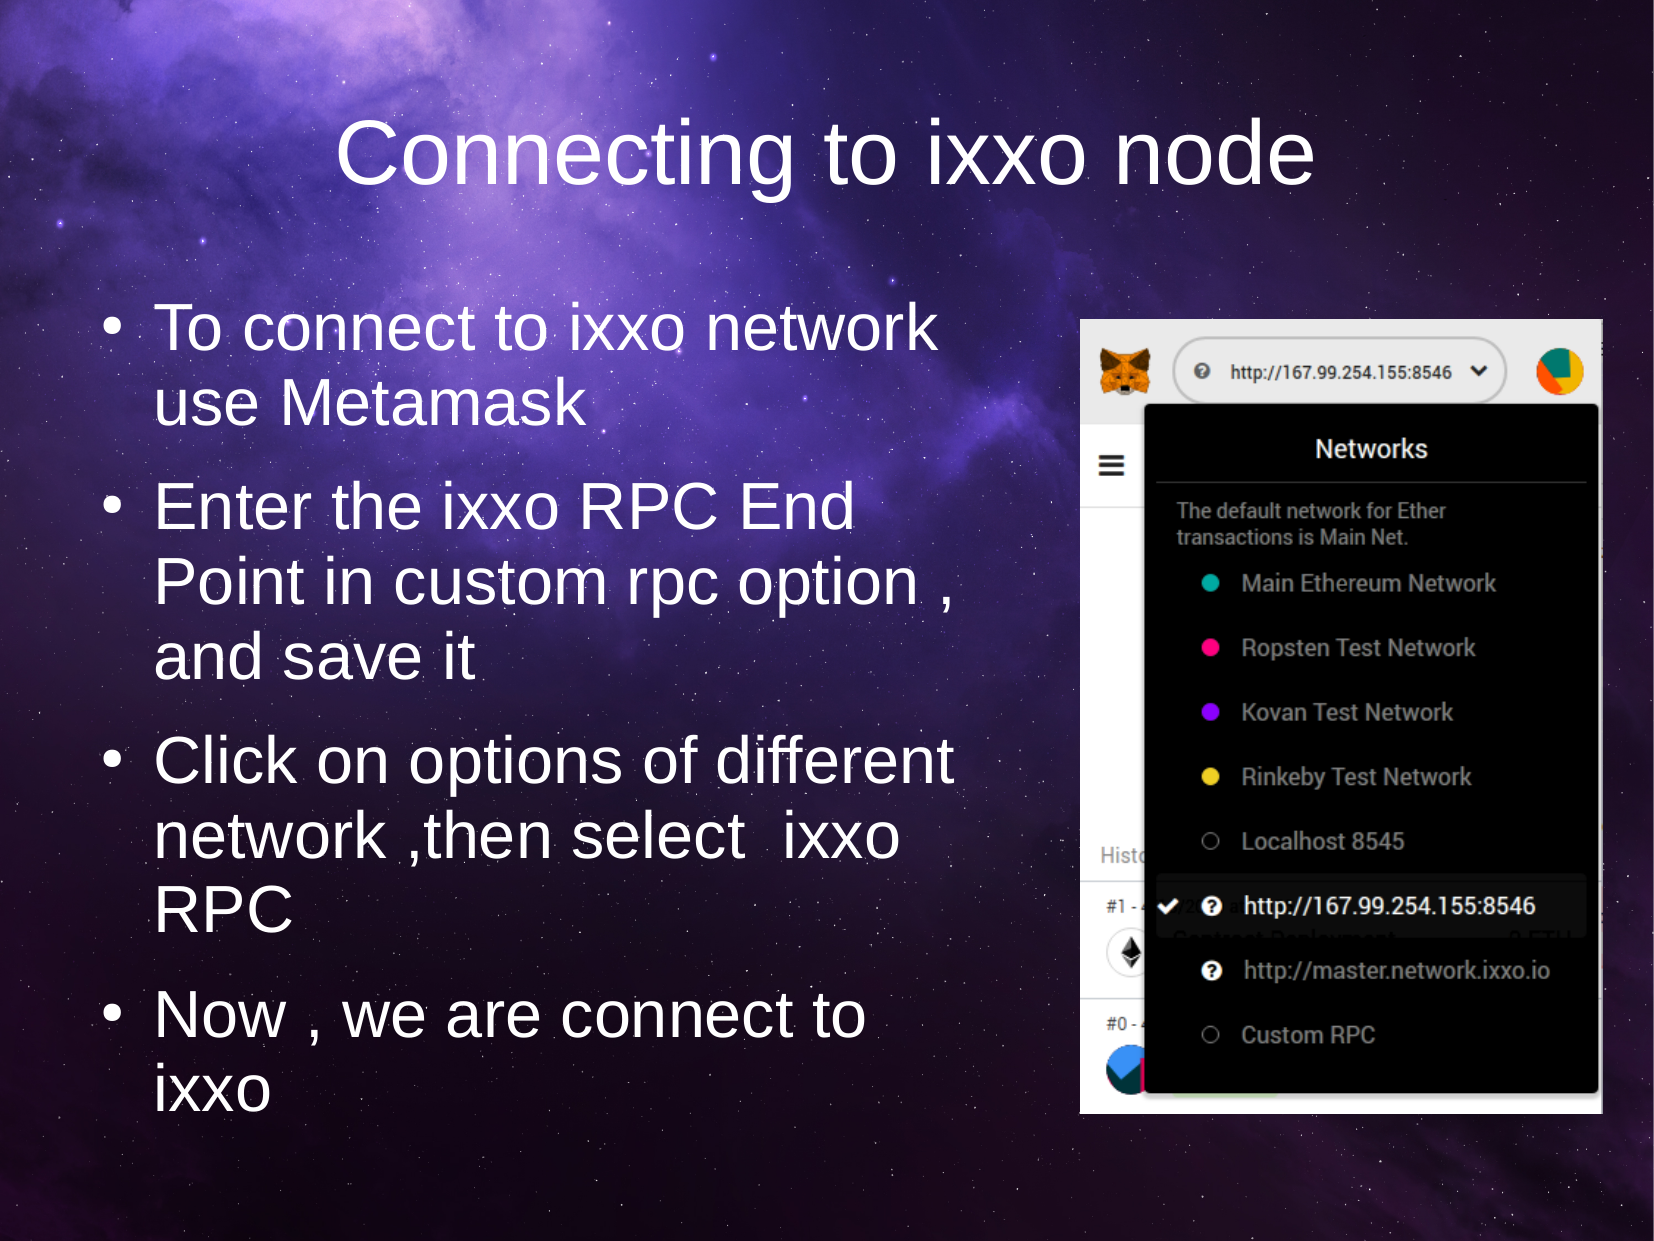

# Connecting to ixxo node
To connect to ixxo network use Metamask
Enter the ixxo RPC End Point in custom rpc option , and save it
Click on options of different network ,then select ixxo RPC
Now , we are connect to ixxo